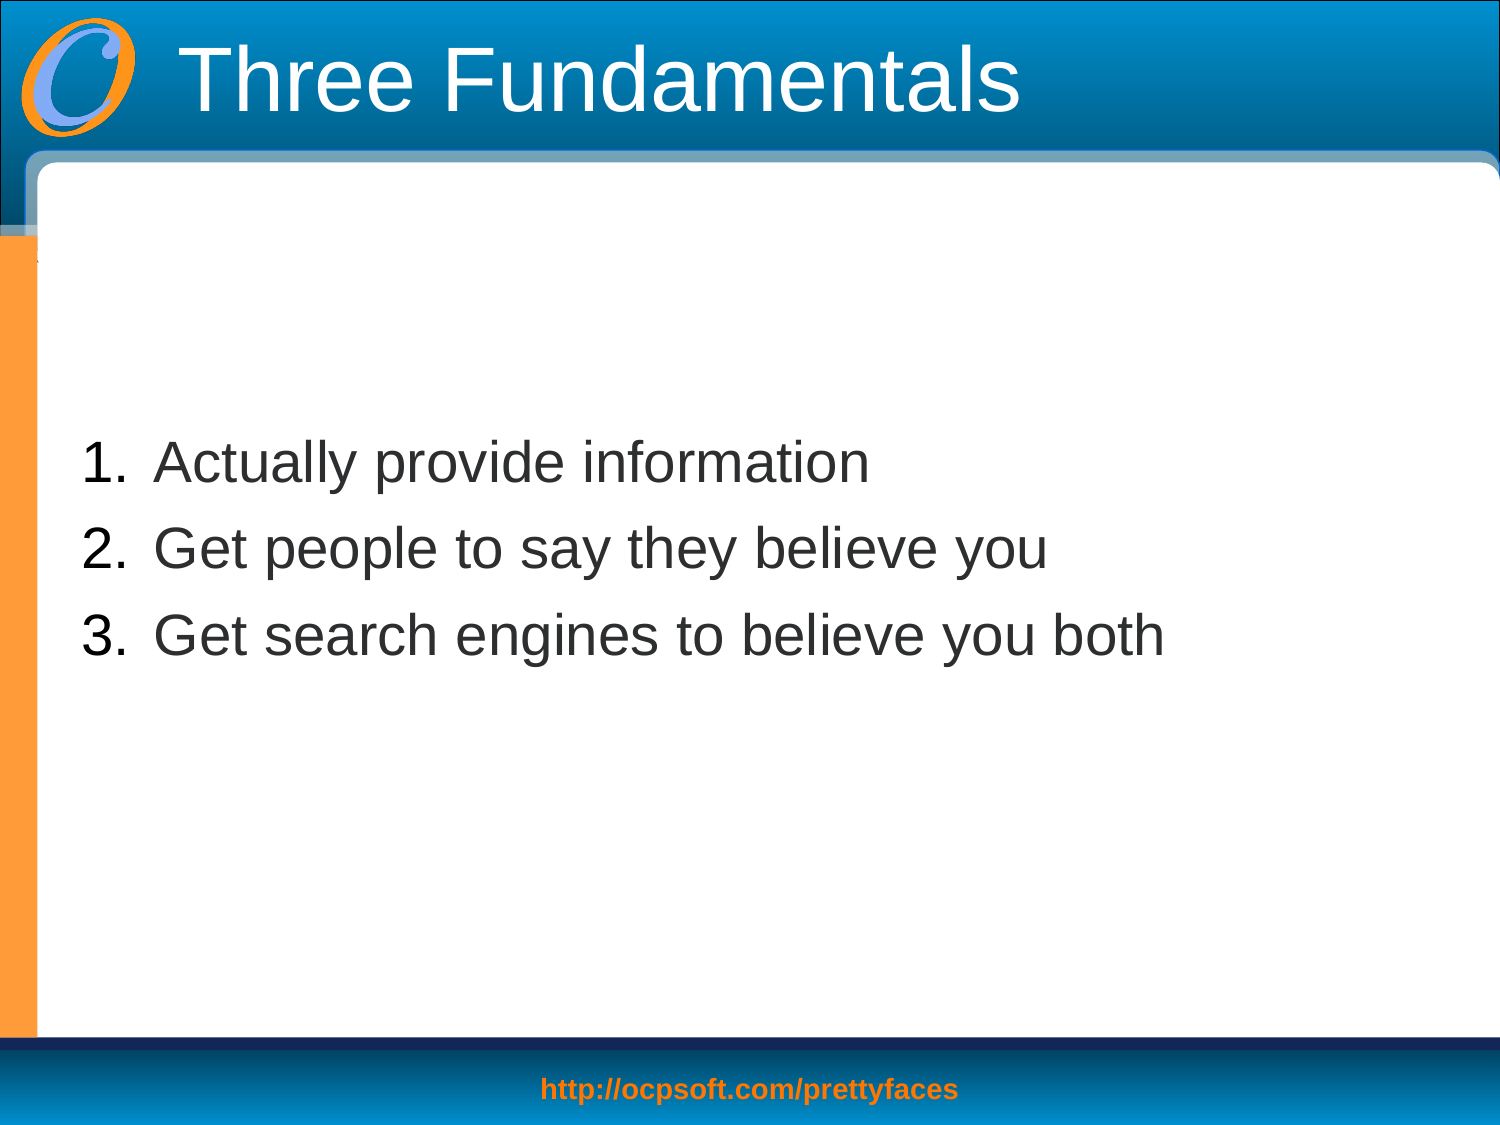

# Three Fundamentals
 Actually provide information
 Get people to say they believe you
 Get search engines to believe you both